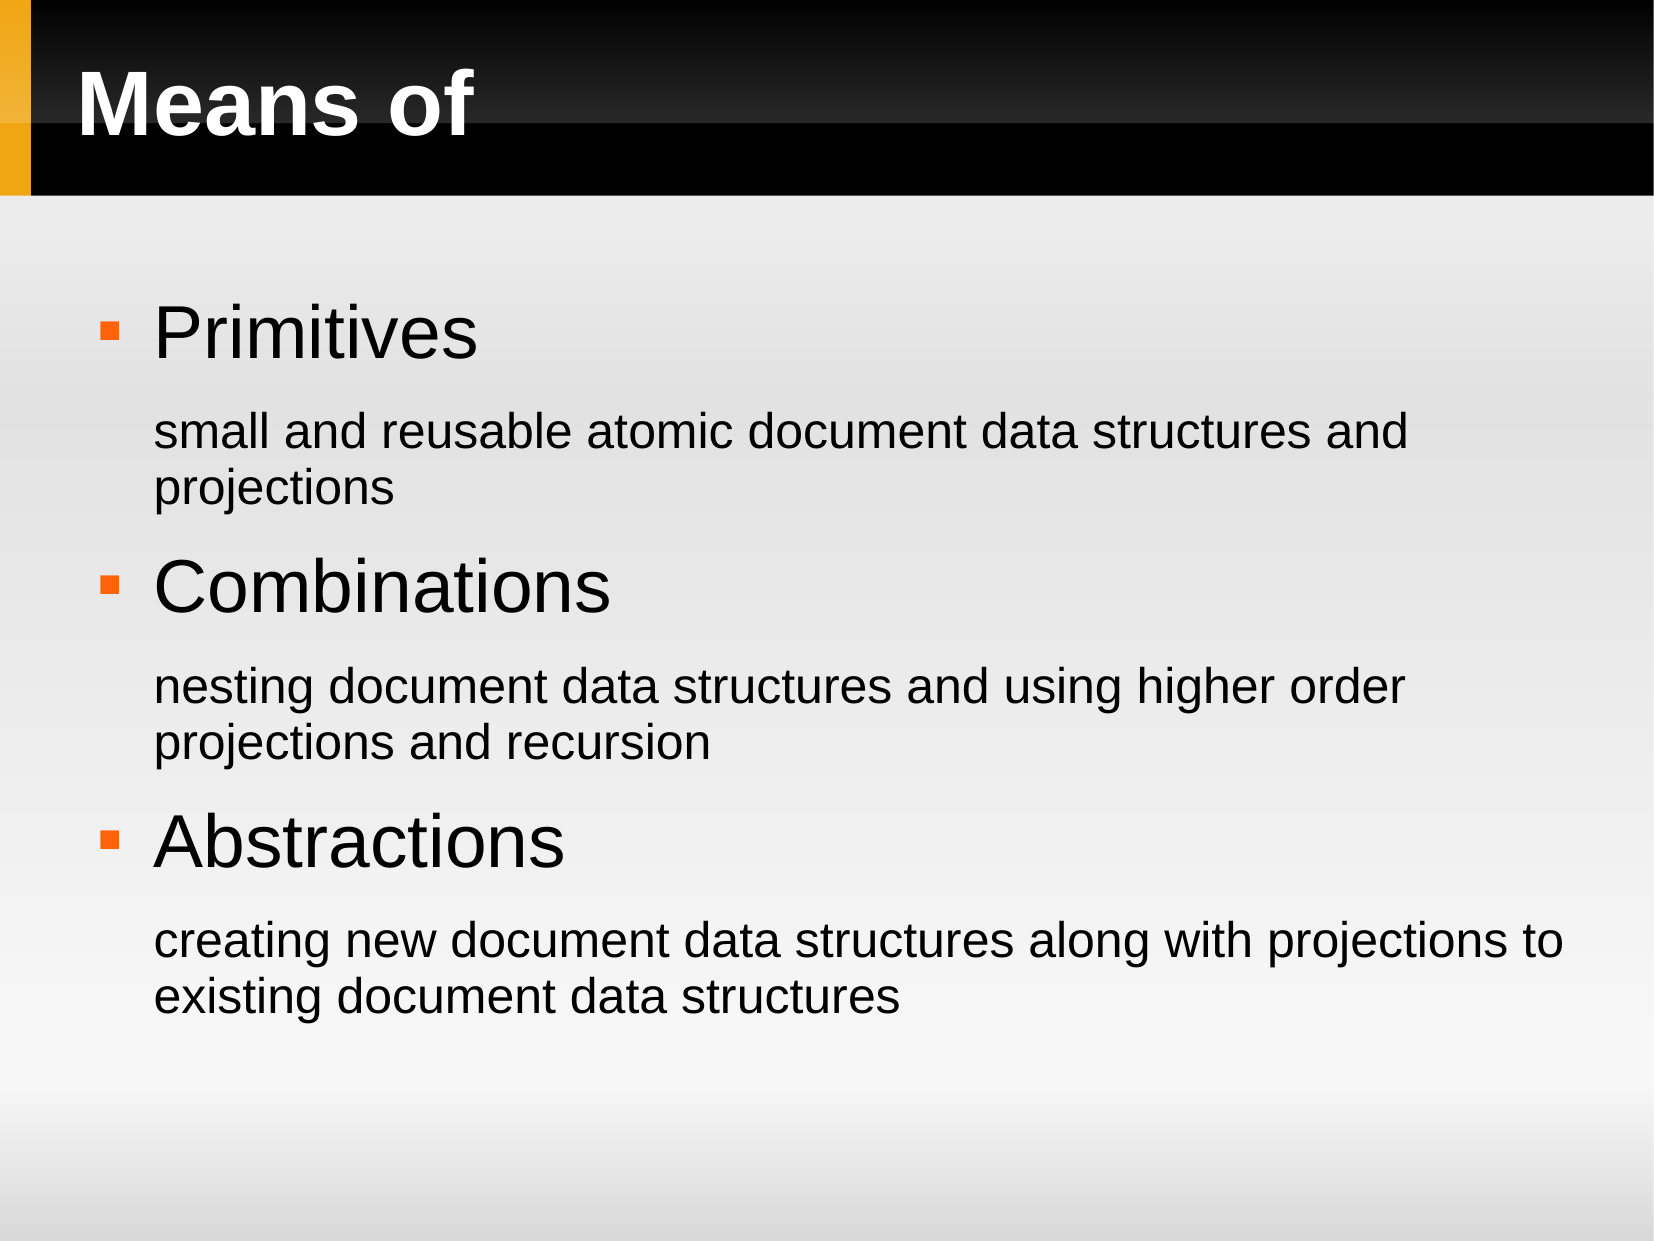

# Means of
Primitives
small and reusable atomic document data structures and projections
Combinations
nesting document data structures and using higher order projections and recursion
Abstractions
creating new document data structures along with projections to existing document data structures